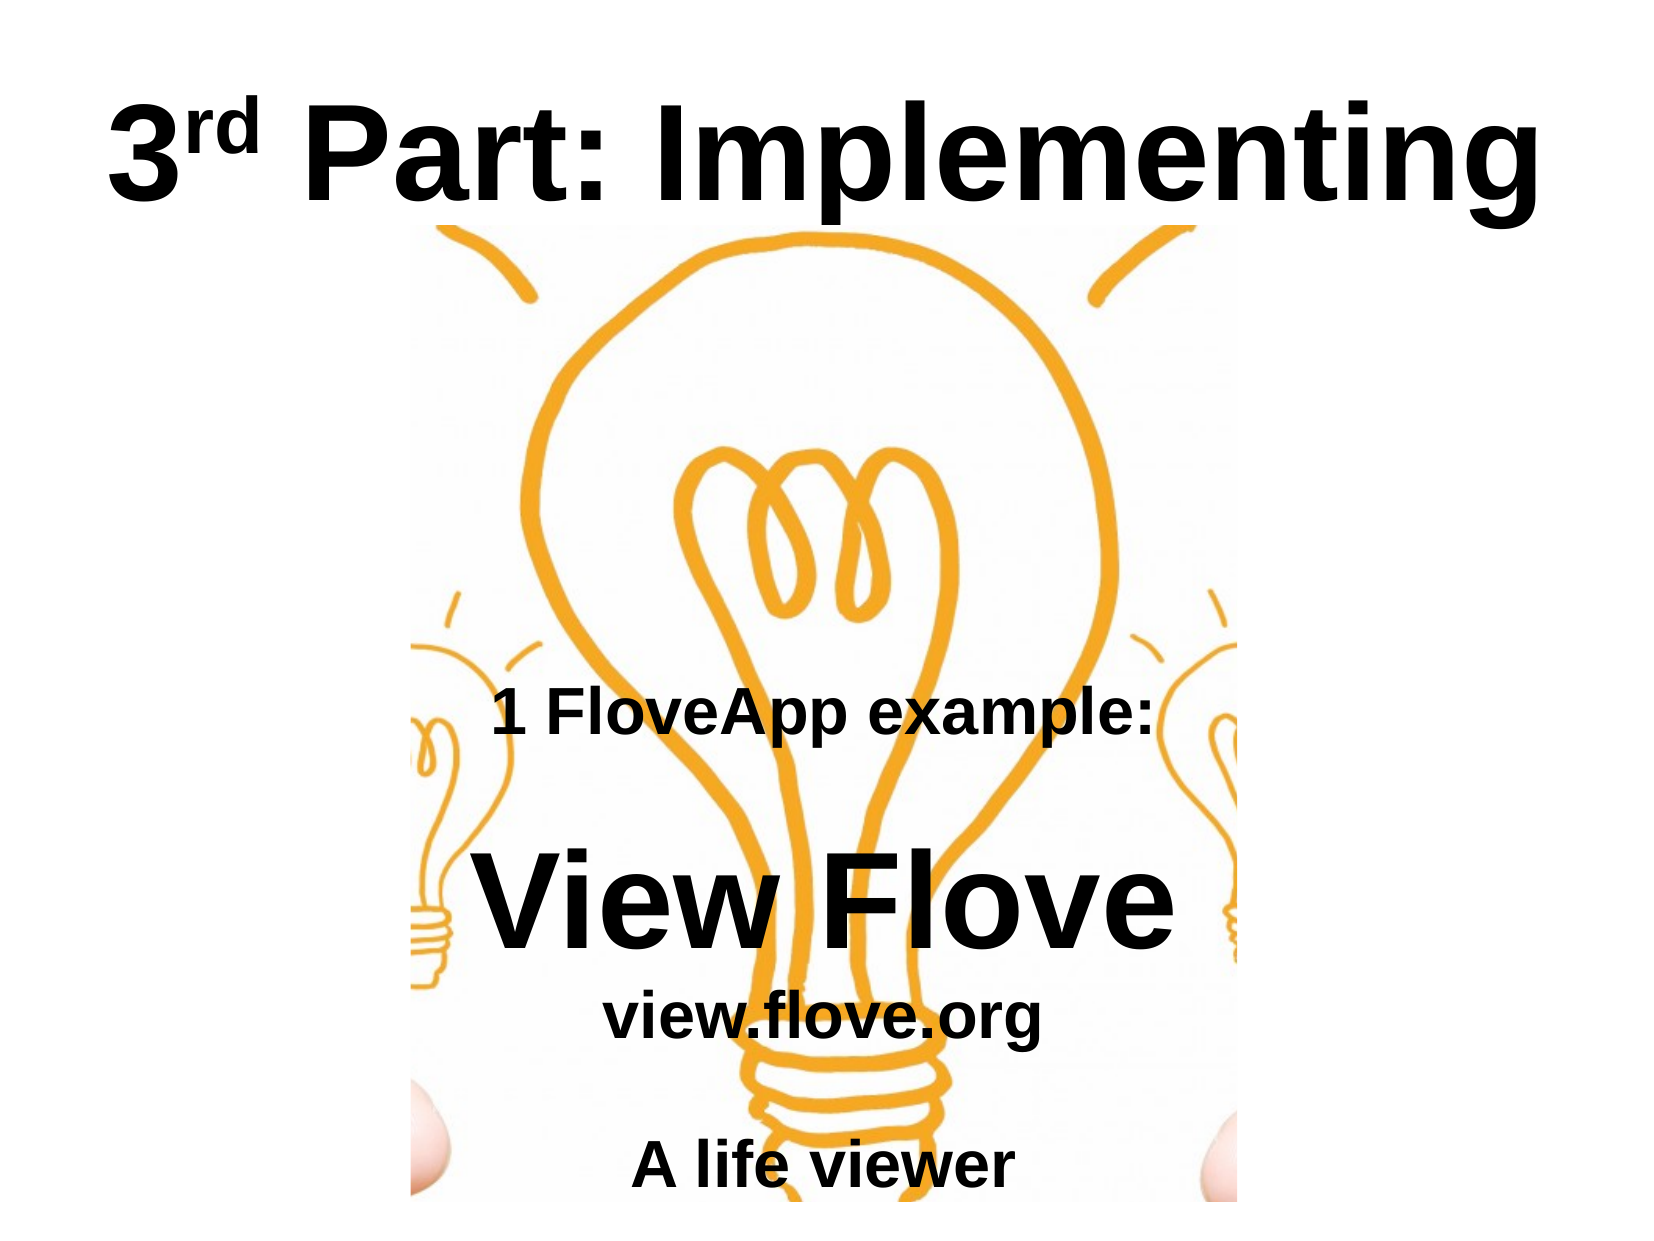

# 3rd Part: Implementing
1 FloveApp example:
View Flove
view.flove.org
A life viewer